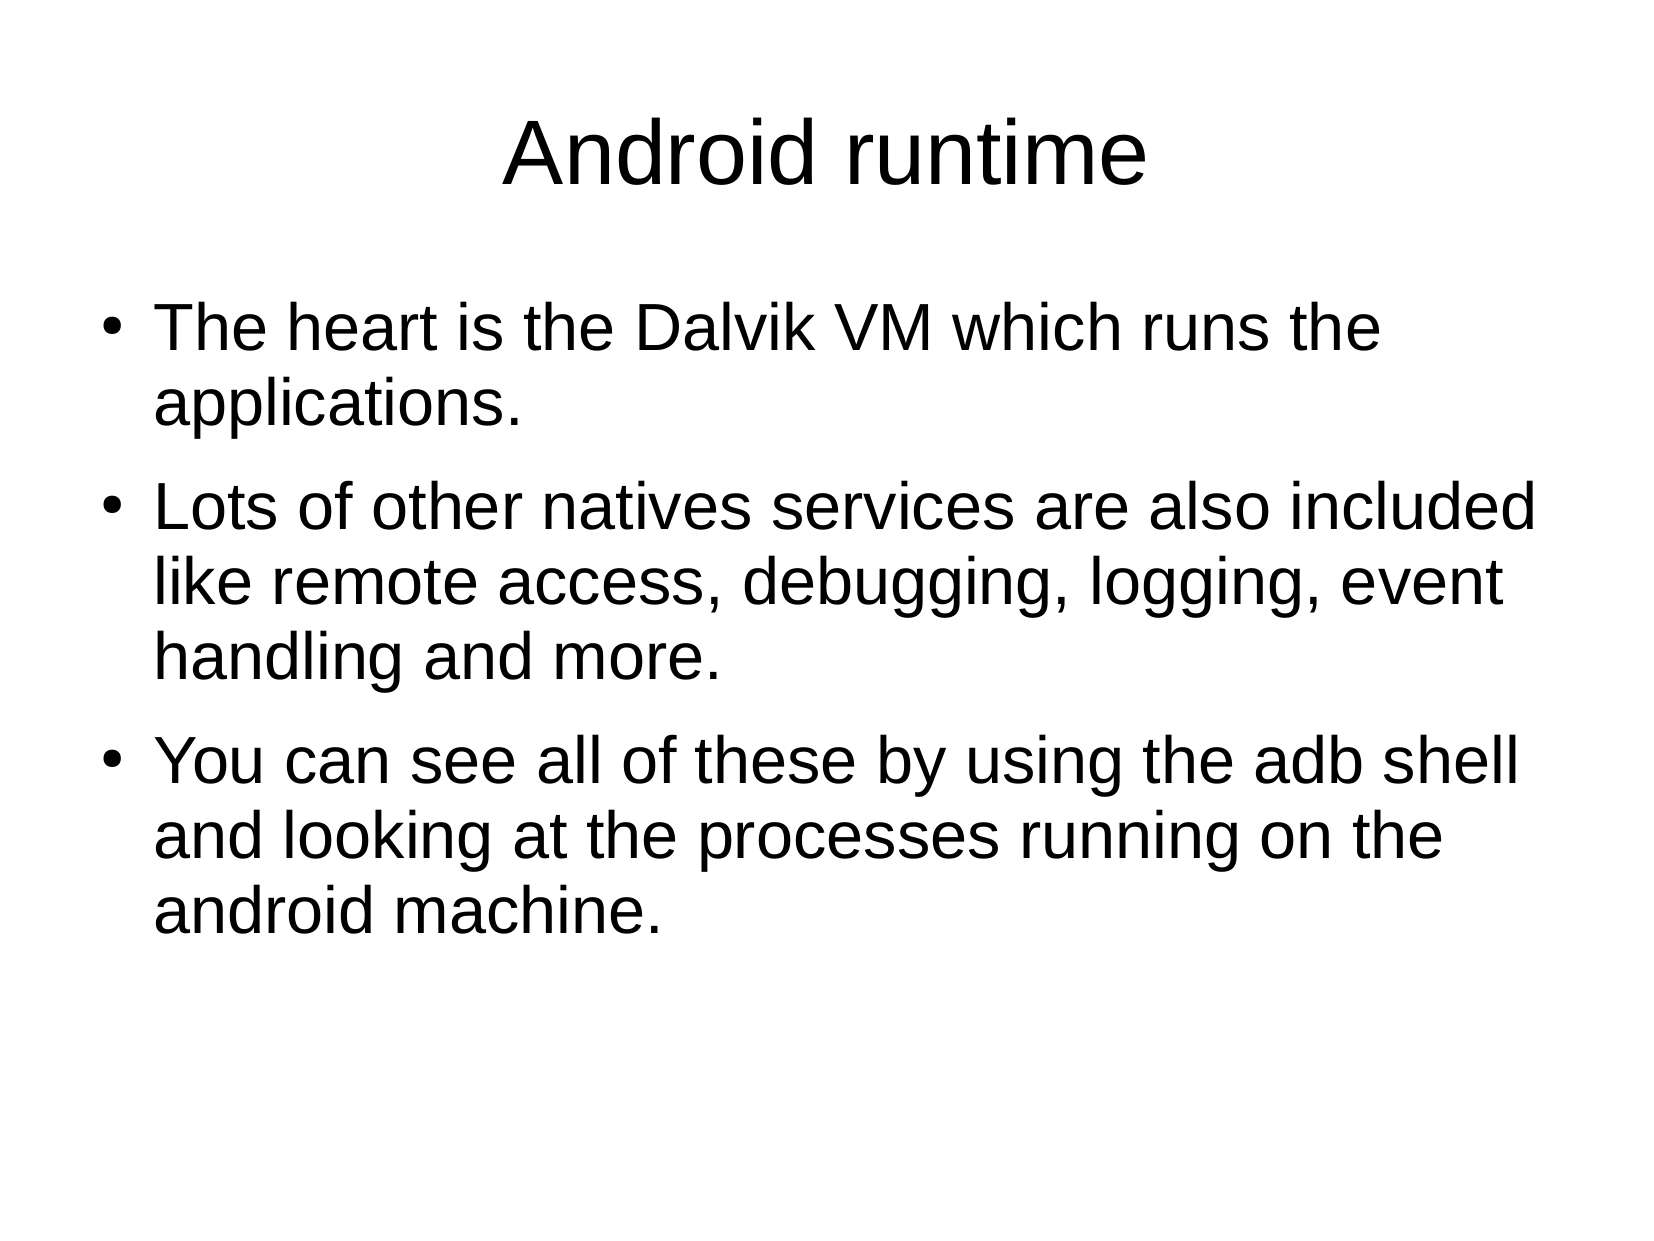

# Android runtime
The heart is the Dalvik VM which runs the applications.
Lots of other natives services are also included like remote access, debugging, logging, event handling and more.
You can see all of these by using the adb shell and looking at the processes running on the android machine.